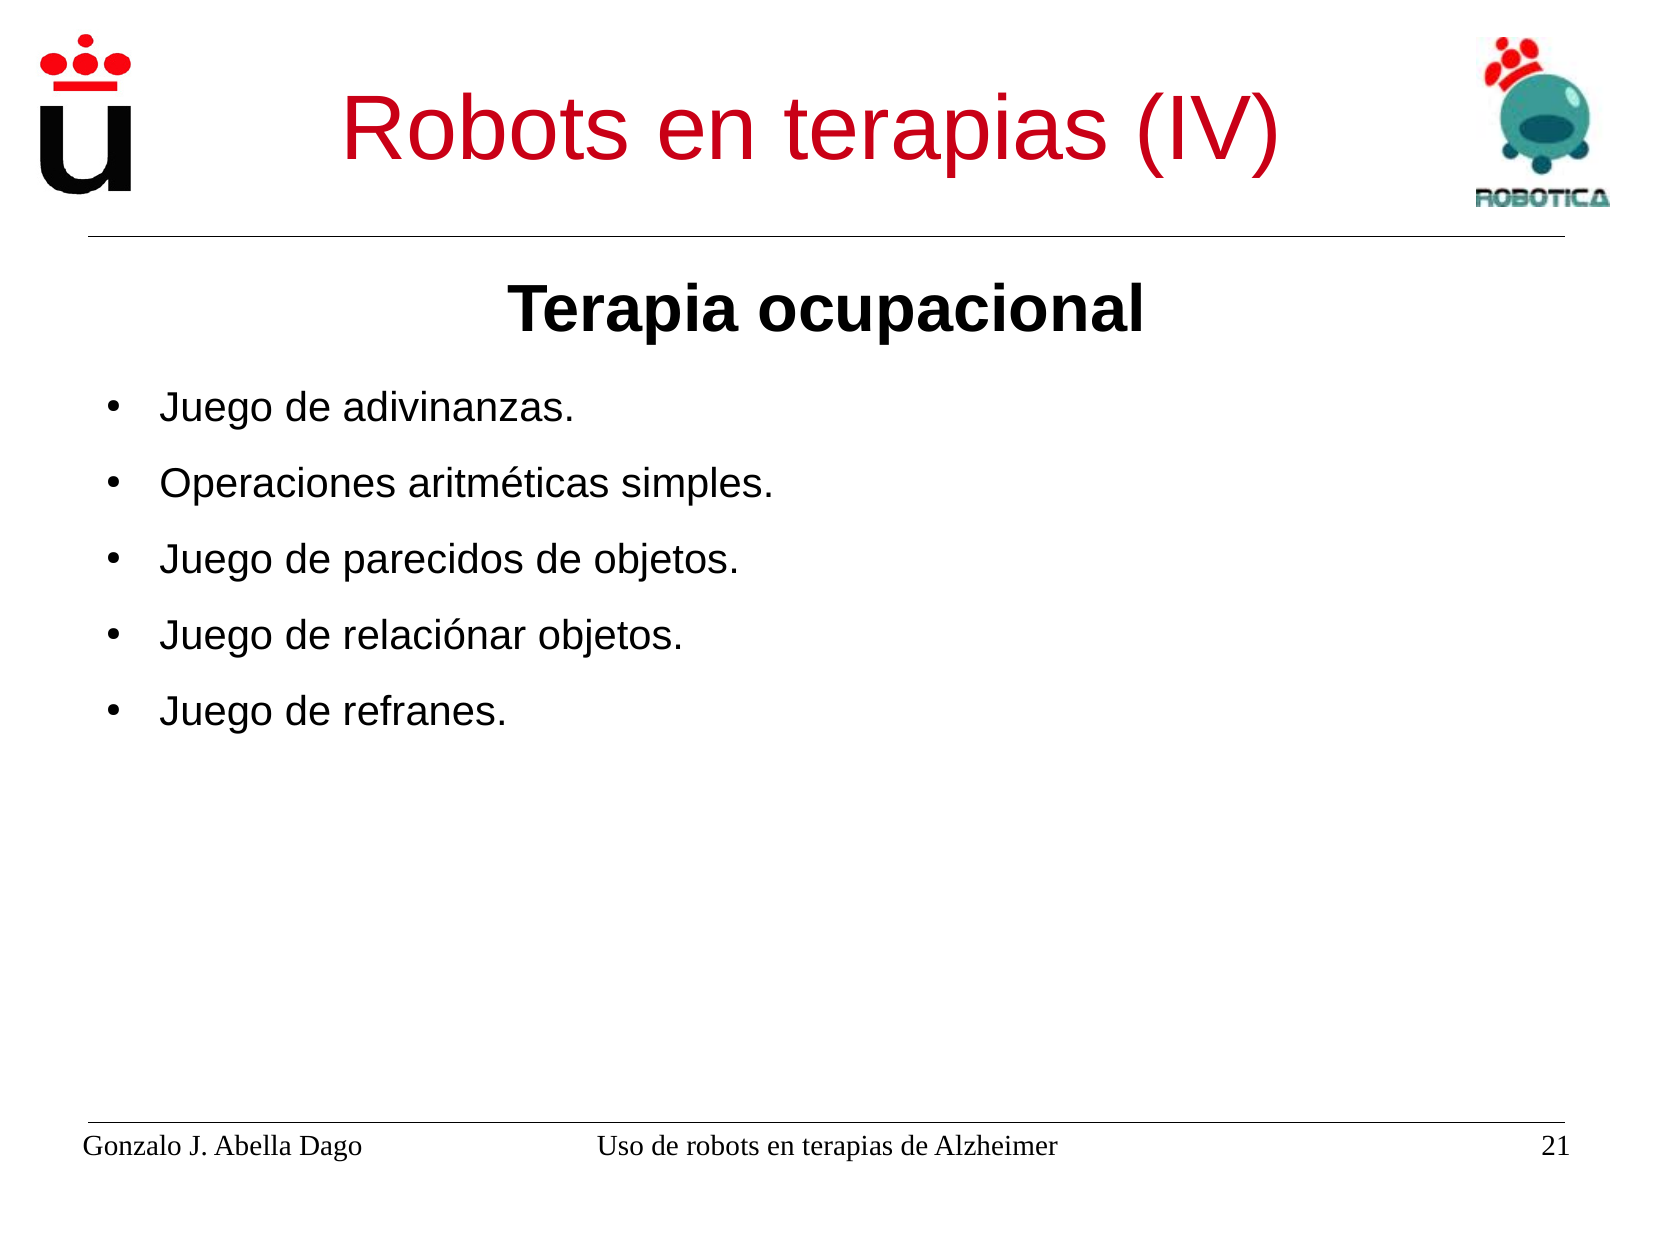

# Robots en terapias (IV)
Terapia ocupacional
Juego de adivinanzas.
Operaciones aritméticas simples.
Juego de parecidos de objetos.
Juego de relaciónar objetos.
Juego de refranes.
21